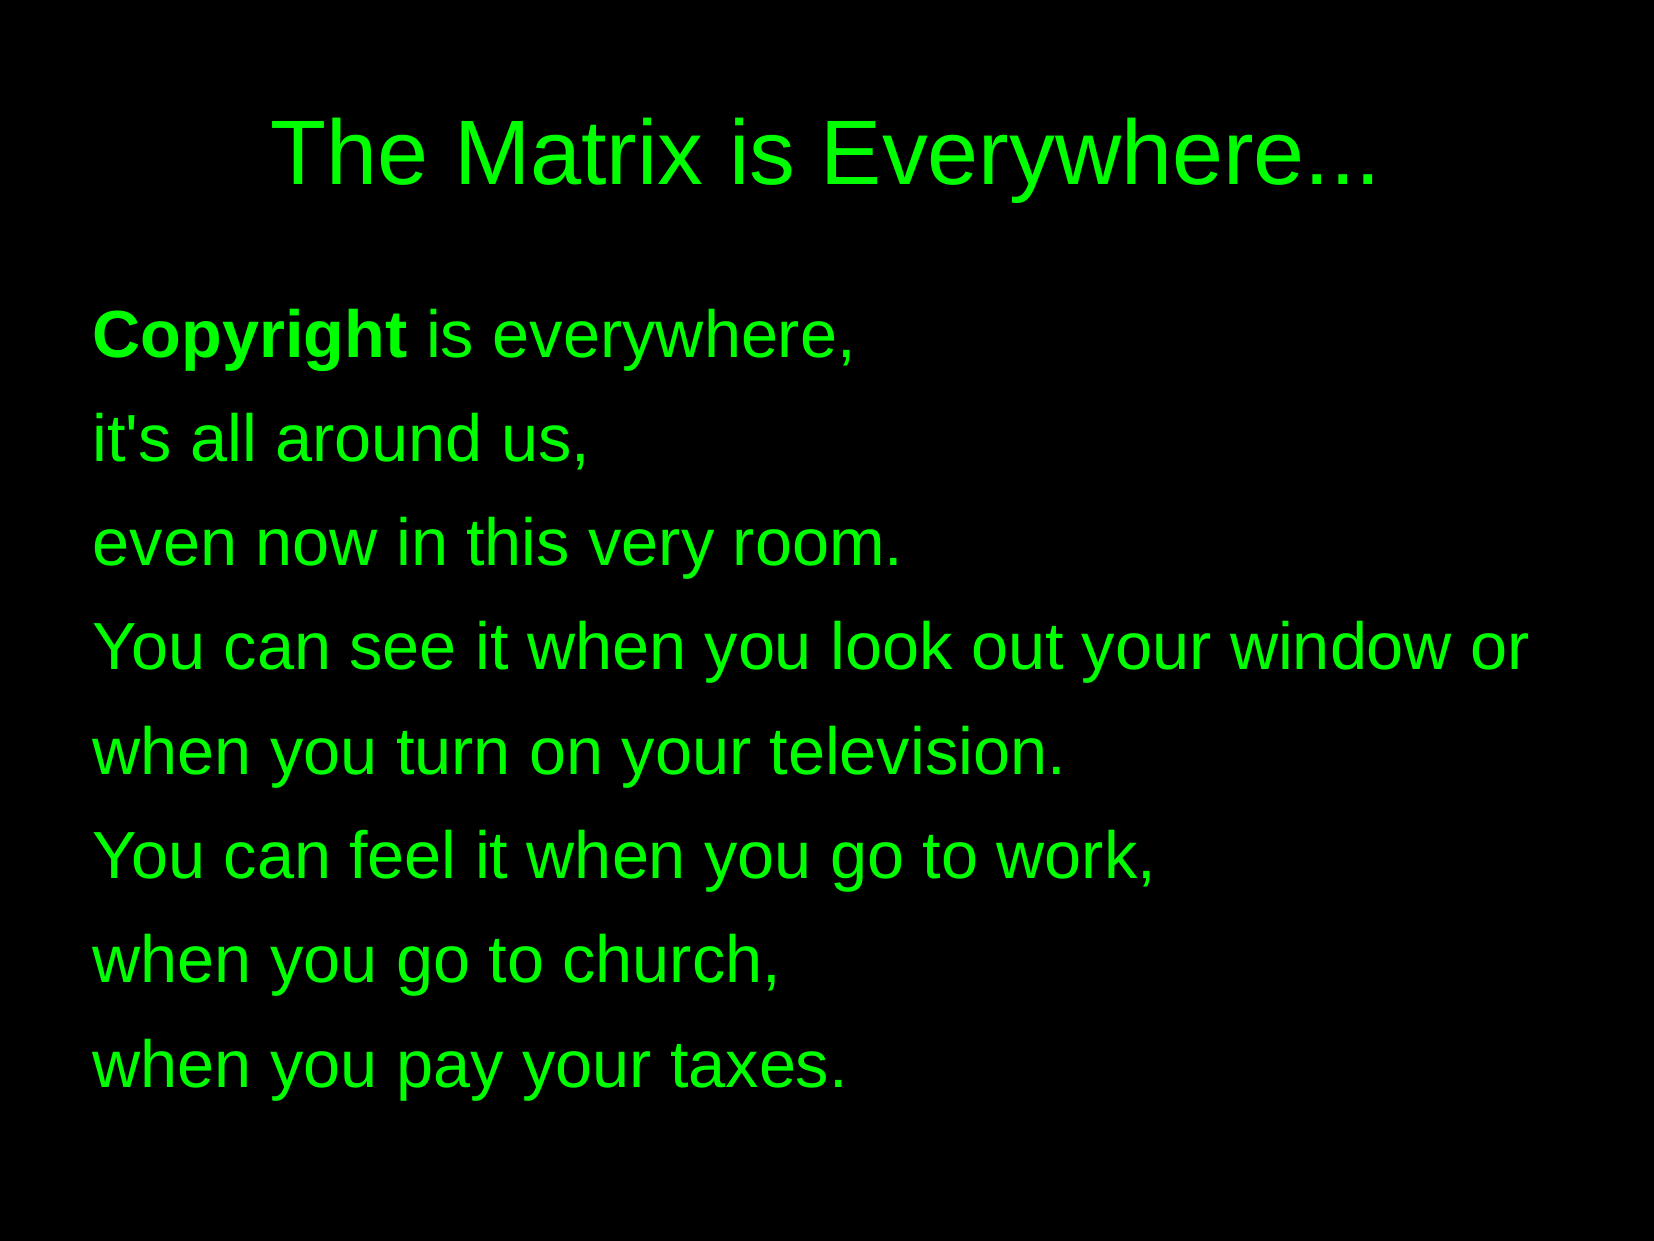

# The Matrix is Everywhere...
Copyright is everywhere,
it's all around us,
even now in this very room.
You can see it when you look out your window or
when you turn on your television.
You can feel it when you go to work,
when you go to church,
when you pay your taxes.
22